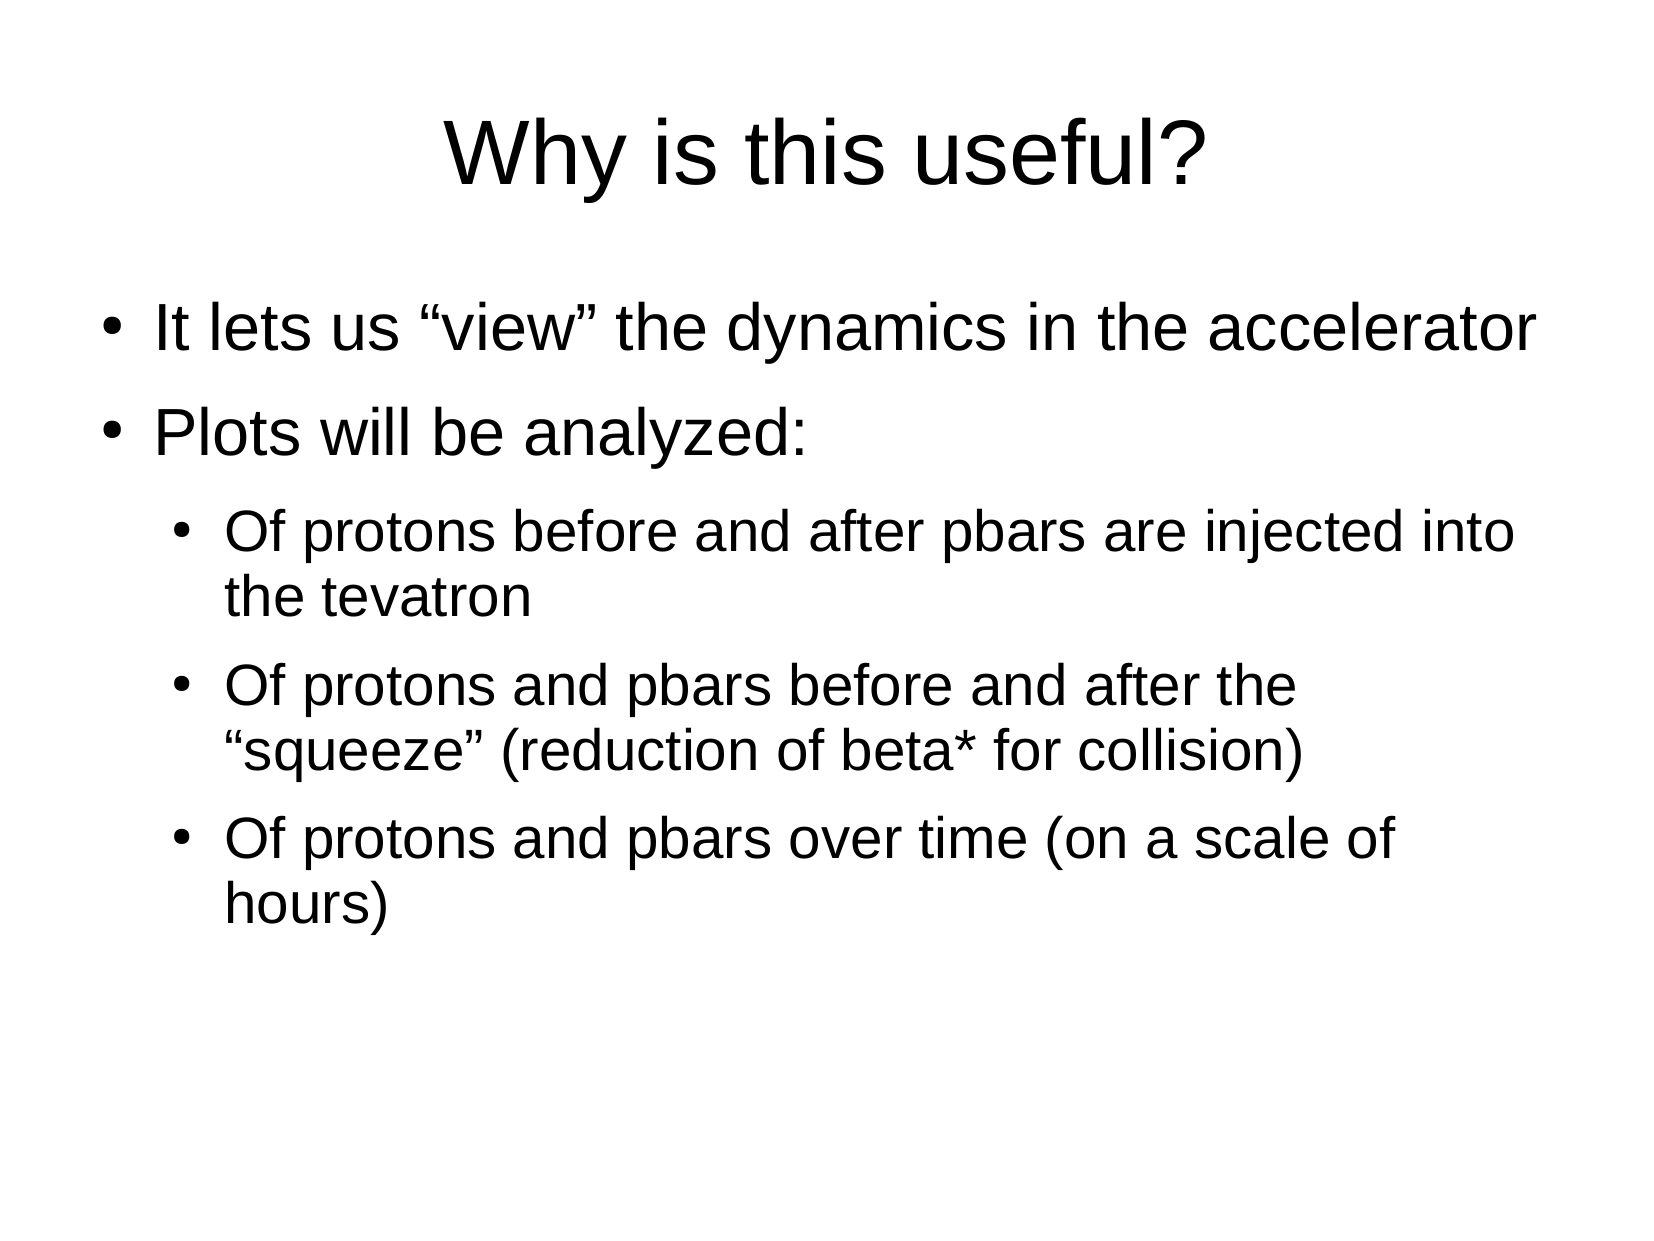

# Why is this useful?
It lets us “view” the dynamics in the accelerator
Plots will be analyzed:
Of protons before and after pbars are injected into the tevatron
Of protons and pbars before and after the “squeeze” (reduction of beta* for collision)
Of protons and pbars over time (on a scale of hours)